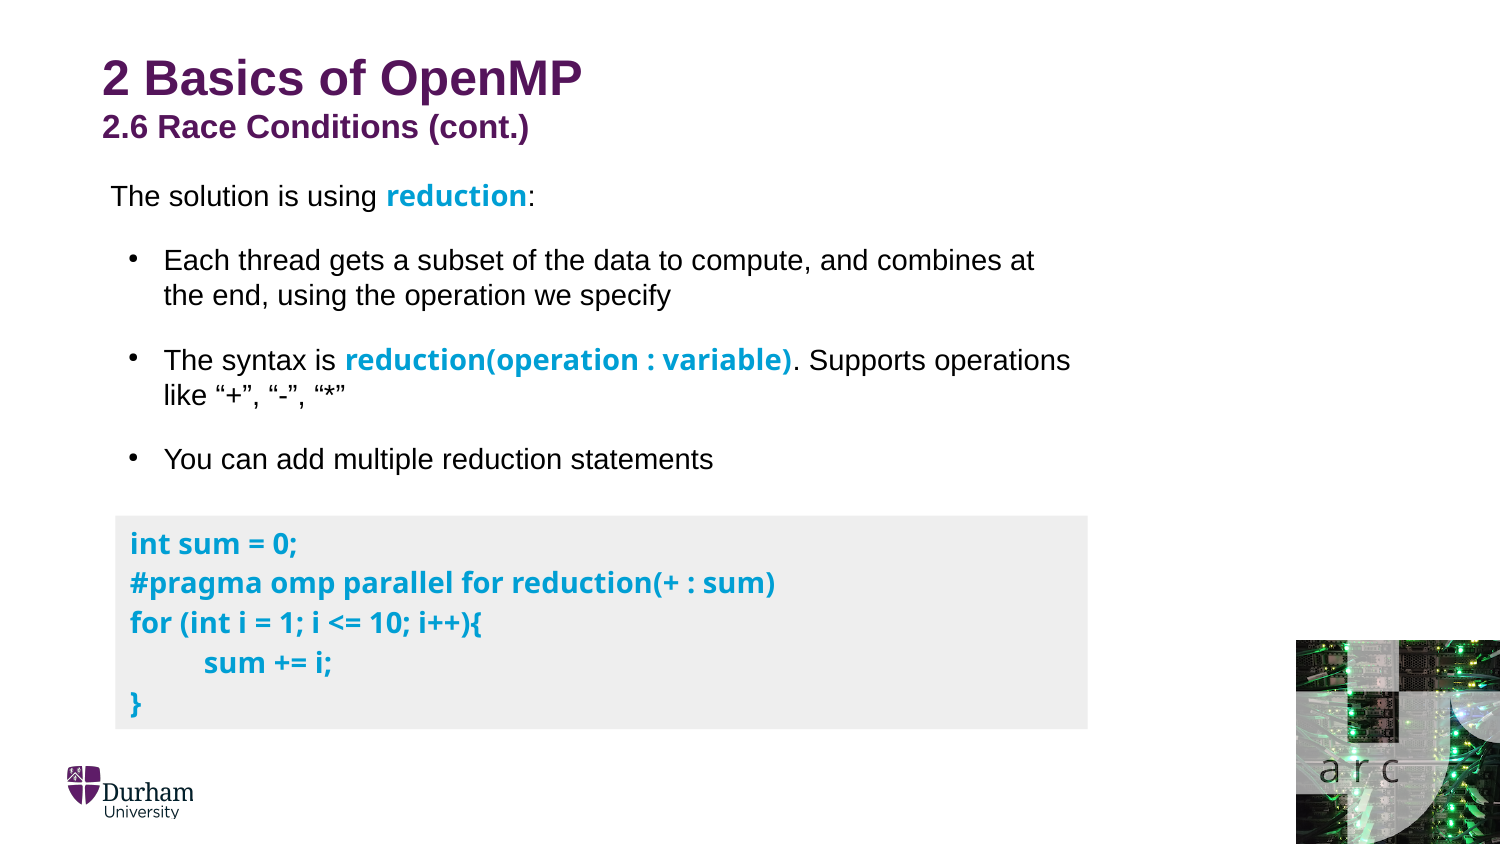

# 2 Basics of OpenMP 2.6 Race Conditions (cont.)
The solution is using reduction:
Each thread gets a subset of the data to compute, and combines at the end, using the operation we specify
The syntax is reduction(operation : variable). Supports operations like “+”, “-”, “*”
You can add multiple reduction statements
int sum = 0;
#pragma omp parallel for reduction(+ : sum)
for (int i = 1; i <= 10; i++){
	sum += i;
}